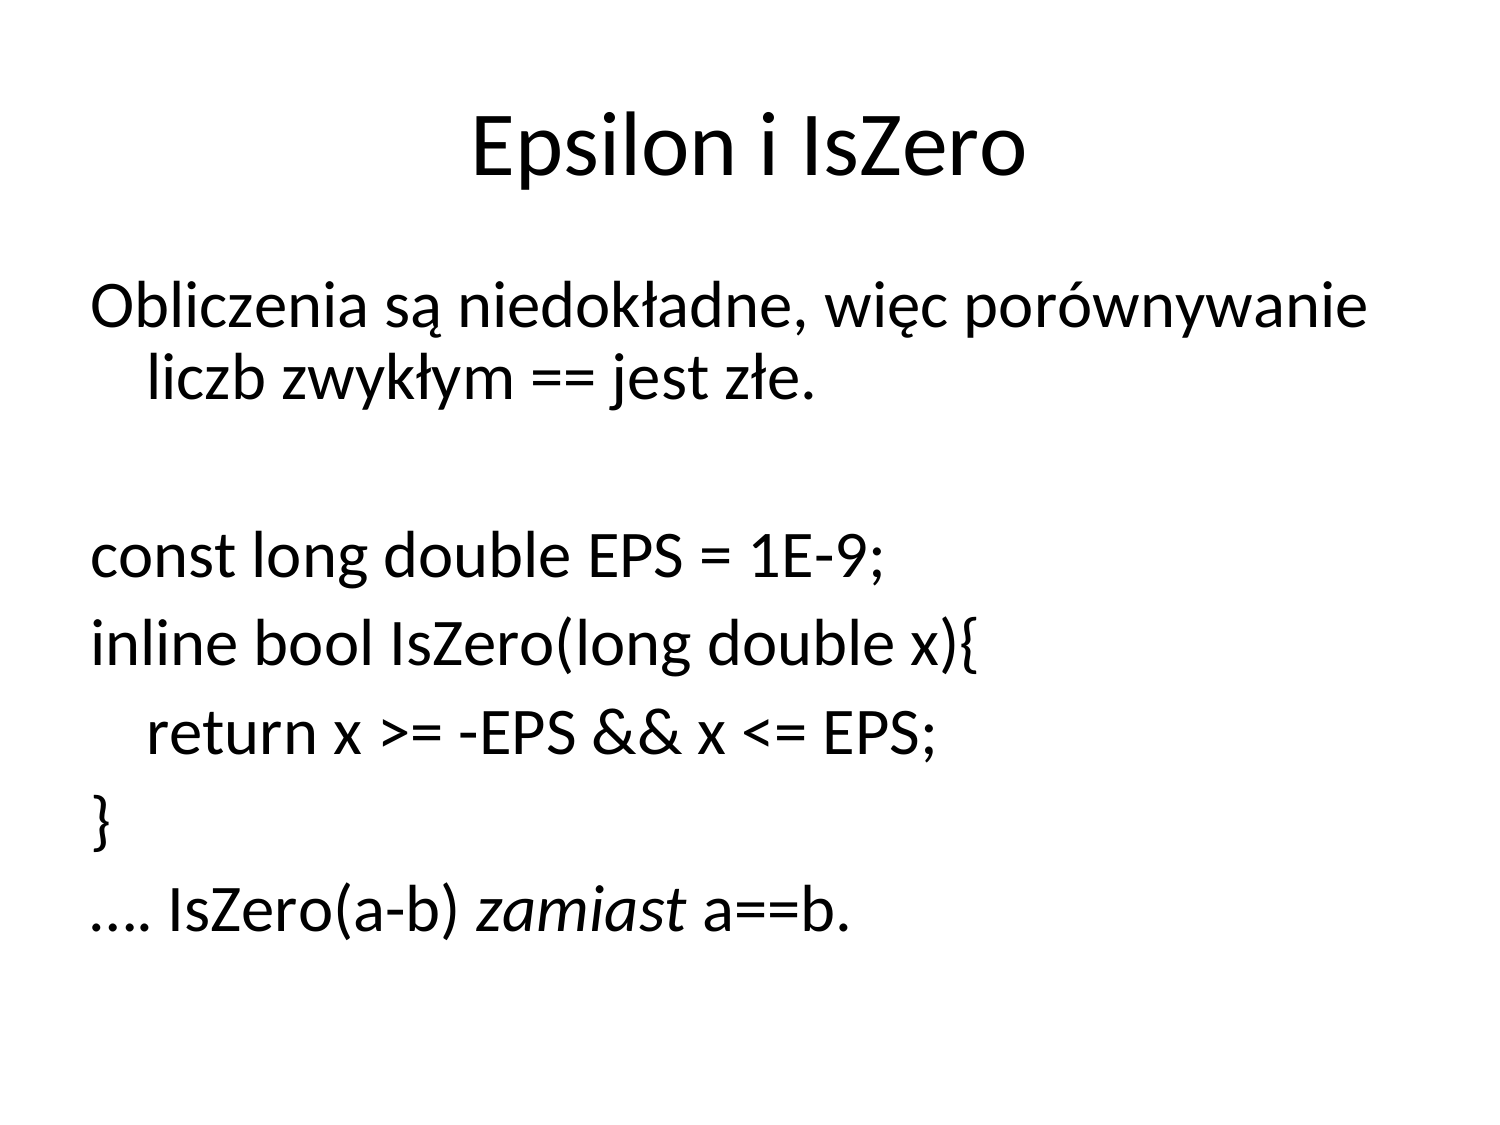

# Epsilon i IsZero
Obliczenia są niedokładne, więc porównywanie liczb zwykłym == jest złe.
const long double EPS = 1E-9;
inline bool IsZero(long double x){
	return x >= -EPS && x <= EPS;
}
…. IsZero(a-b) zamiast a==b.